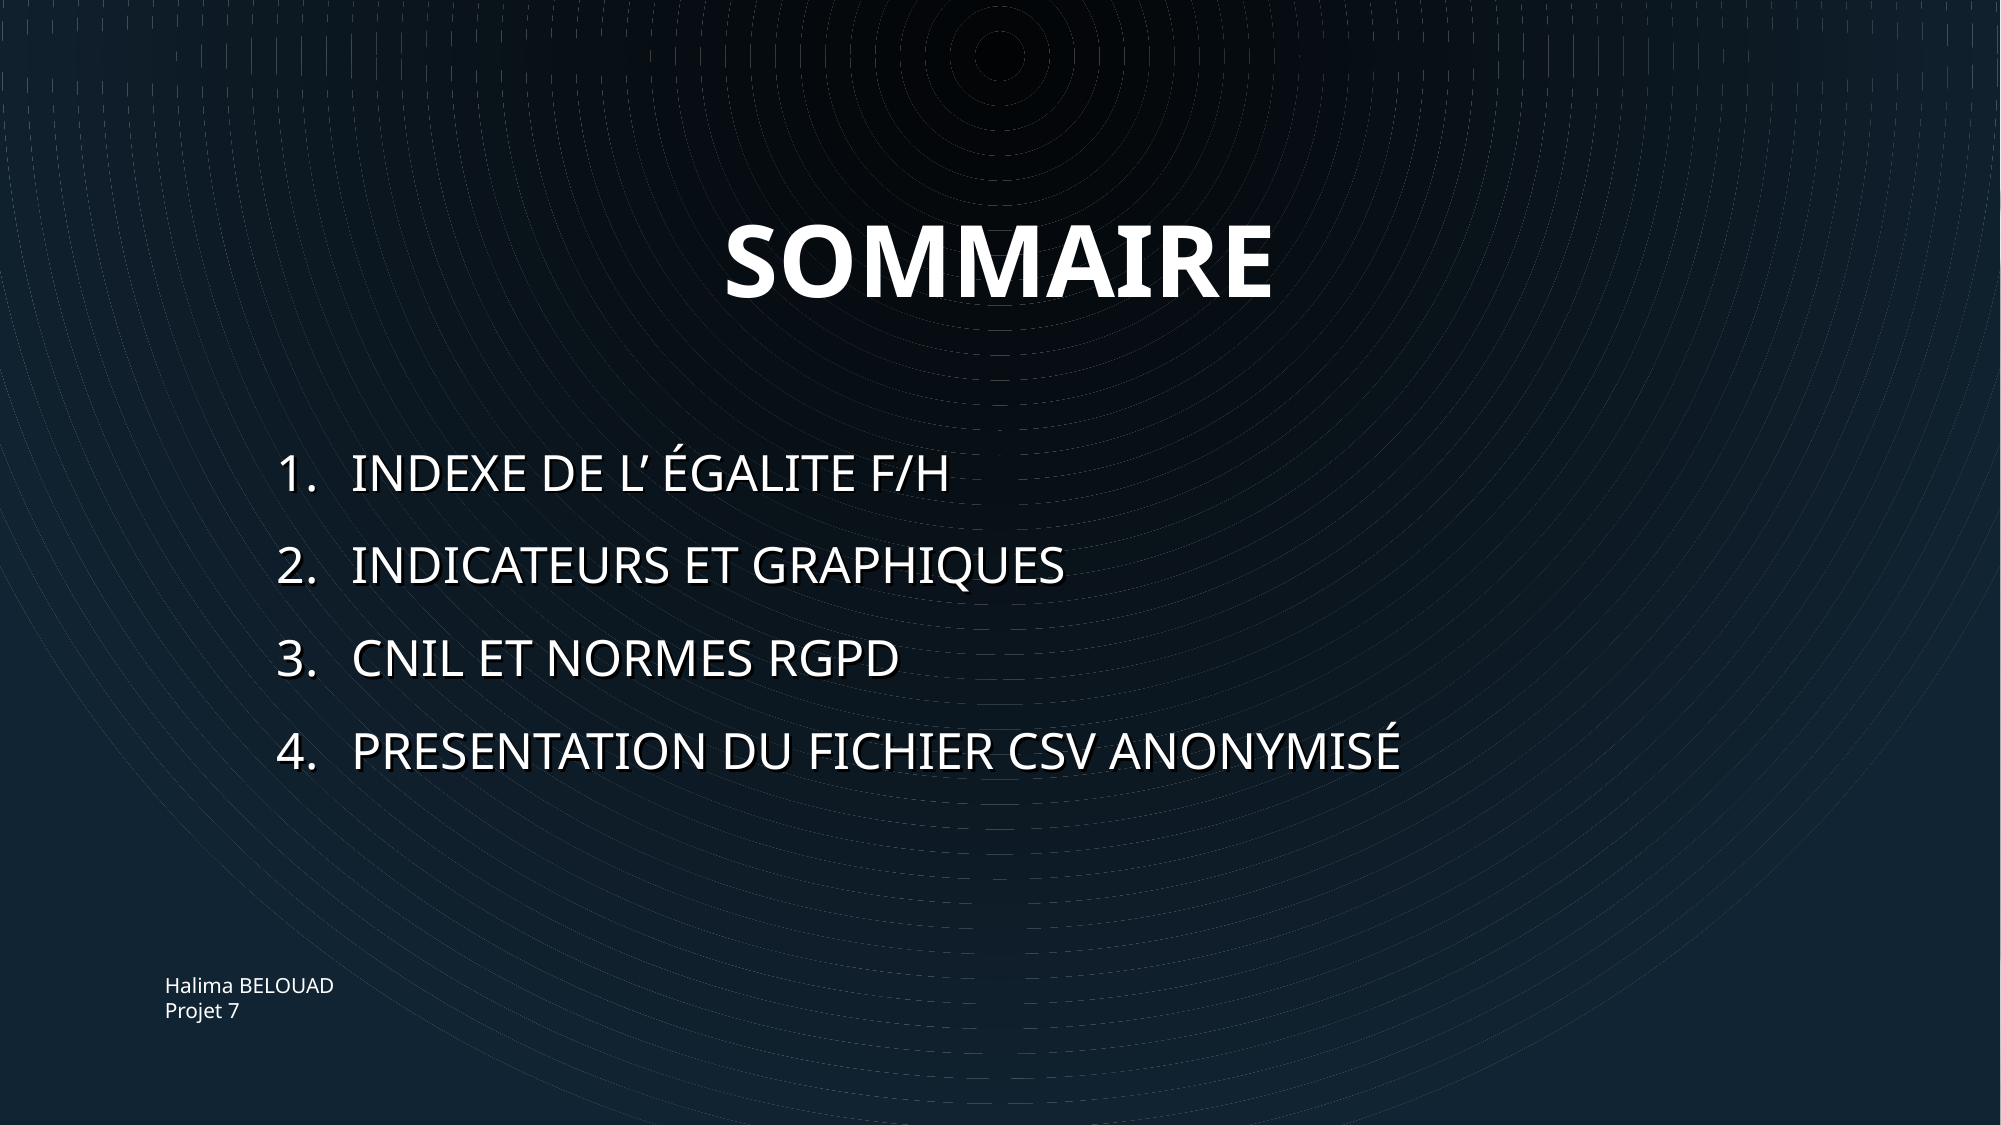

# SOMMAIRE
INDEXE DE L’ ÉGALITE F/H
INDICATEURS ET GRAPHIQUES
CNIL ET NORMES RGPD
PRESENTATION DU FICHIER CSV ANONYMISÉ
Halima BELOUAD
Projet 7